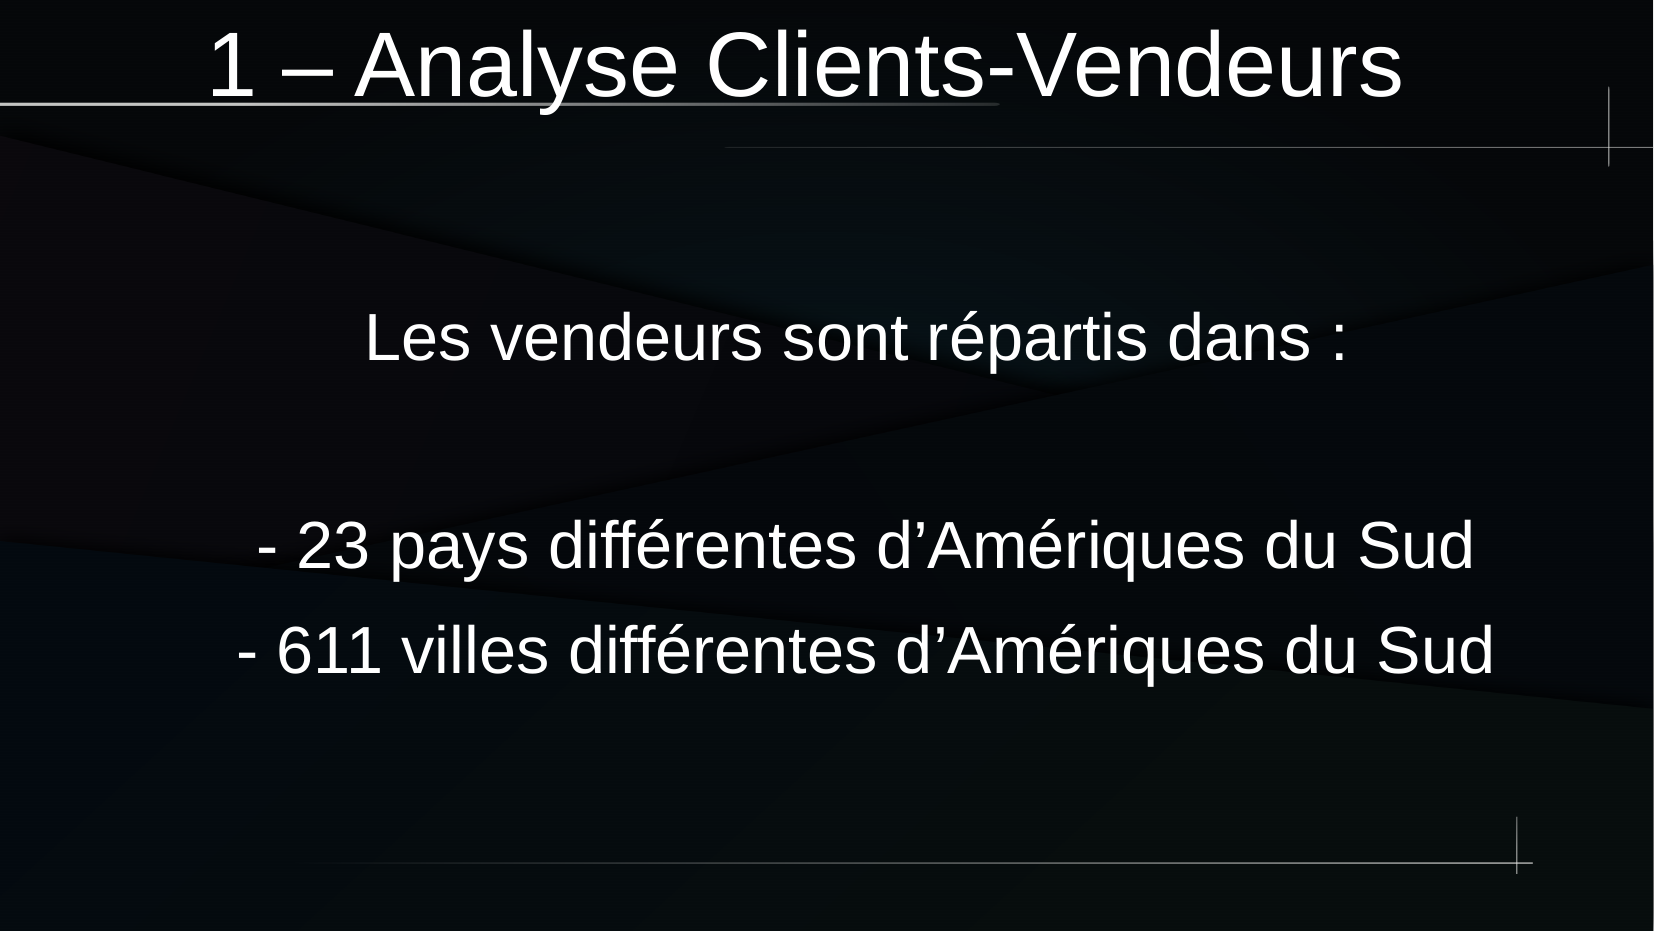

# 1 – Analyse Clients-Vendeurs
Les vendeurs sont répartis dans :
- 23 pays différentes d’Amériques du Sud
- 611 villes différentes d’Amériques du Sud